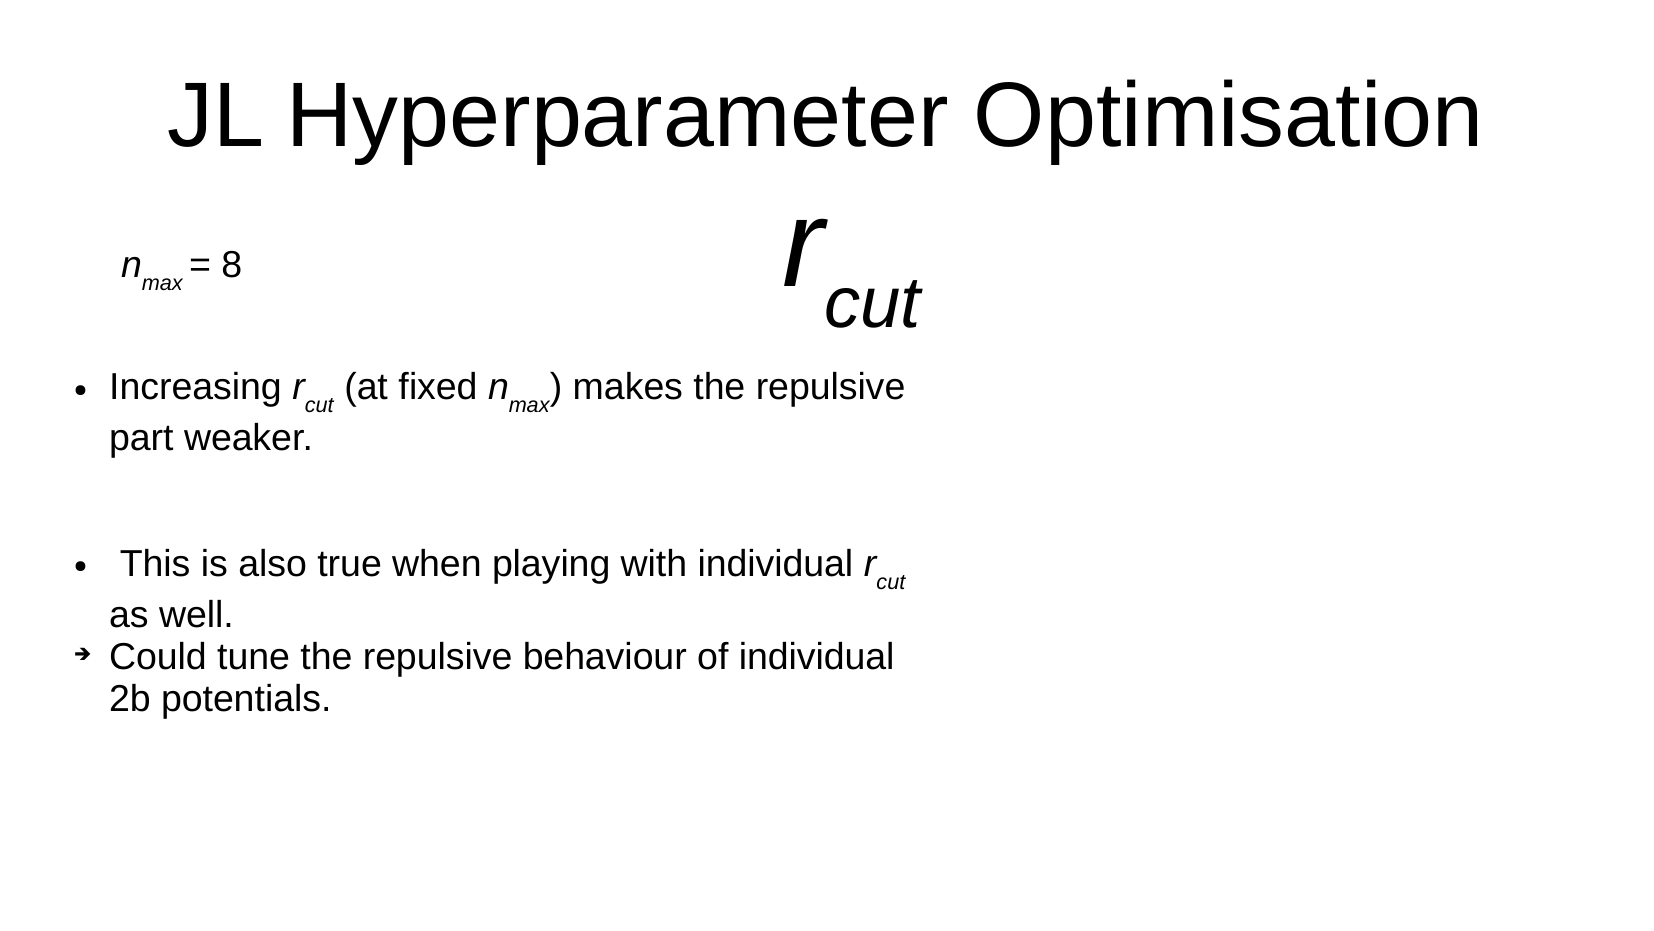

# JL Hyperparameter Optimisation
rcut
nmax = 8
Increasing rcut (at fixed nmax) makes the repulsive part weaker.
 This is also true when playing with individual rcut as well.
Could tune the repulsive behaviour of individual 2b potentials.